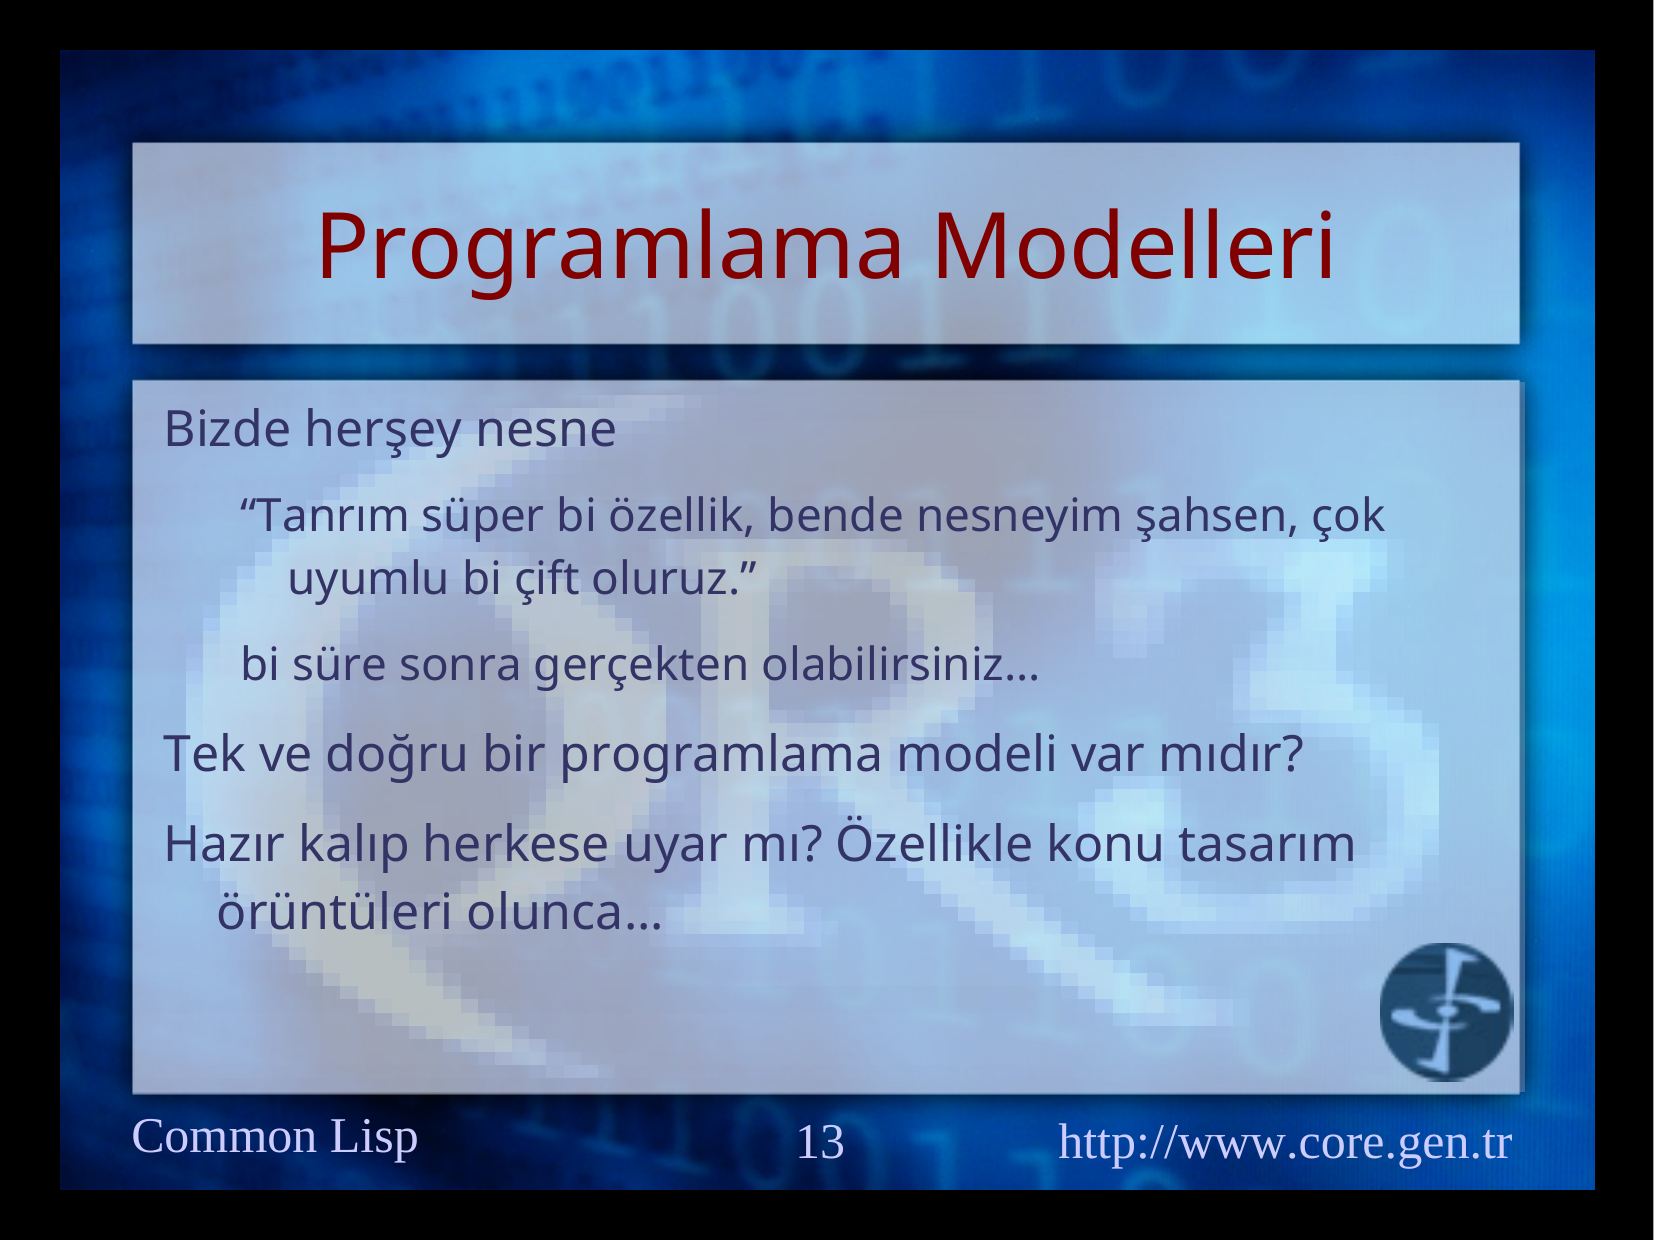

# Programlama Modelleri
Bizde herşey nesne
“Tanrım süper bi özellik, bende nesneyim şahsen, çok uyumlu bi çift oluruz.”
bi süre sonra gerçekten olabilirsiniz...
Tek ve doğru bir programlama modeli var mıdır?
Hazır kalıp herkese uyar mı? Özellikle konu tasarım örüntüleri olunca...